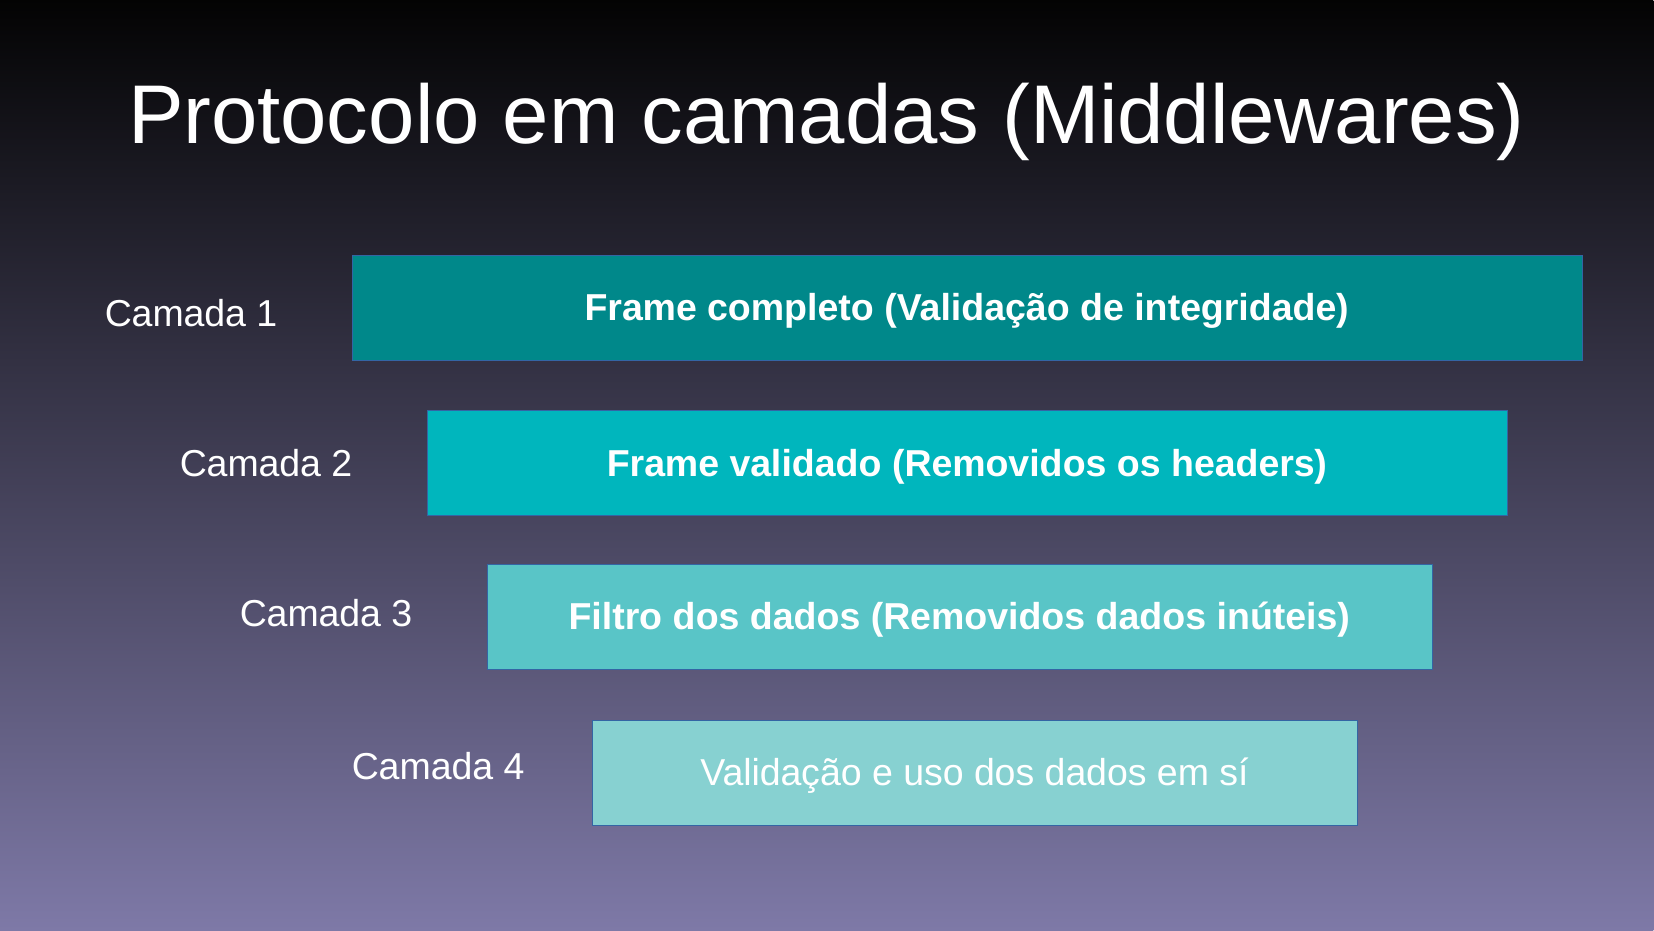

# Protocolo em camadas (Middlewares)
Frame completo (Validação de integridade)
Camada 1
Frame validado (Removidos os headers)
Camada 2
Filtro dos dados (Removidos dados inúteis)
Camada 3
Validação e uso dos dados em sí
Camada 4